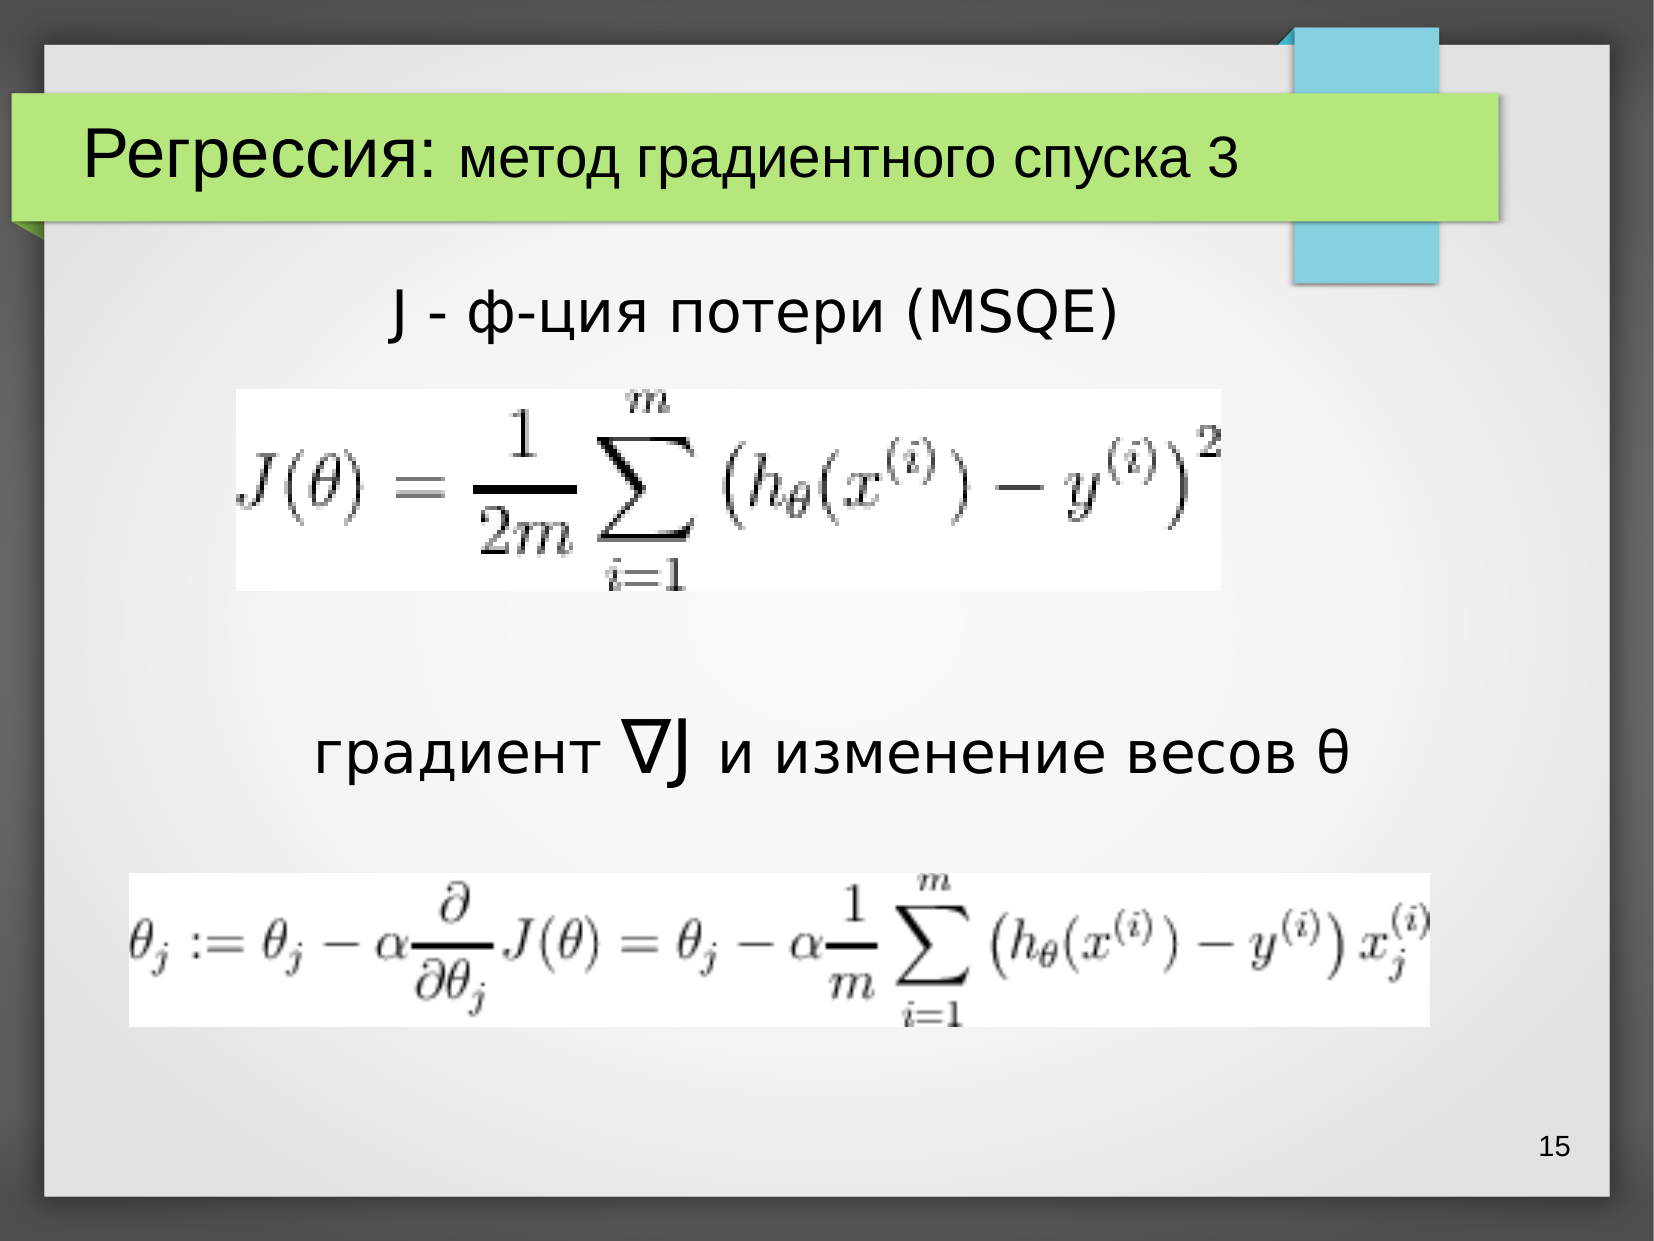

# Регрессия: метод градиентного спуска 3
J - ф-ция потери (MSQE)
градиент ∇J и изменение весов θ
15